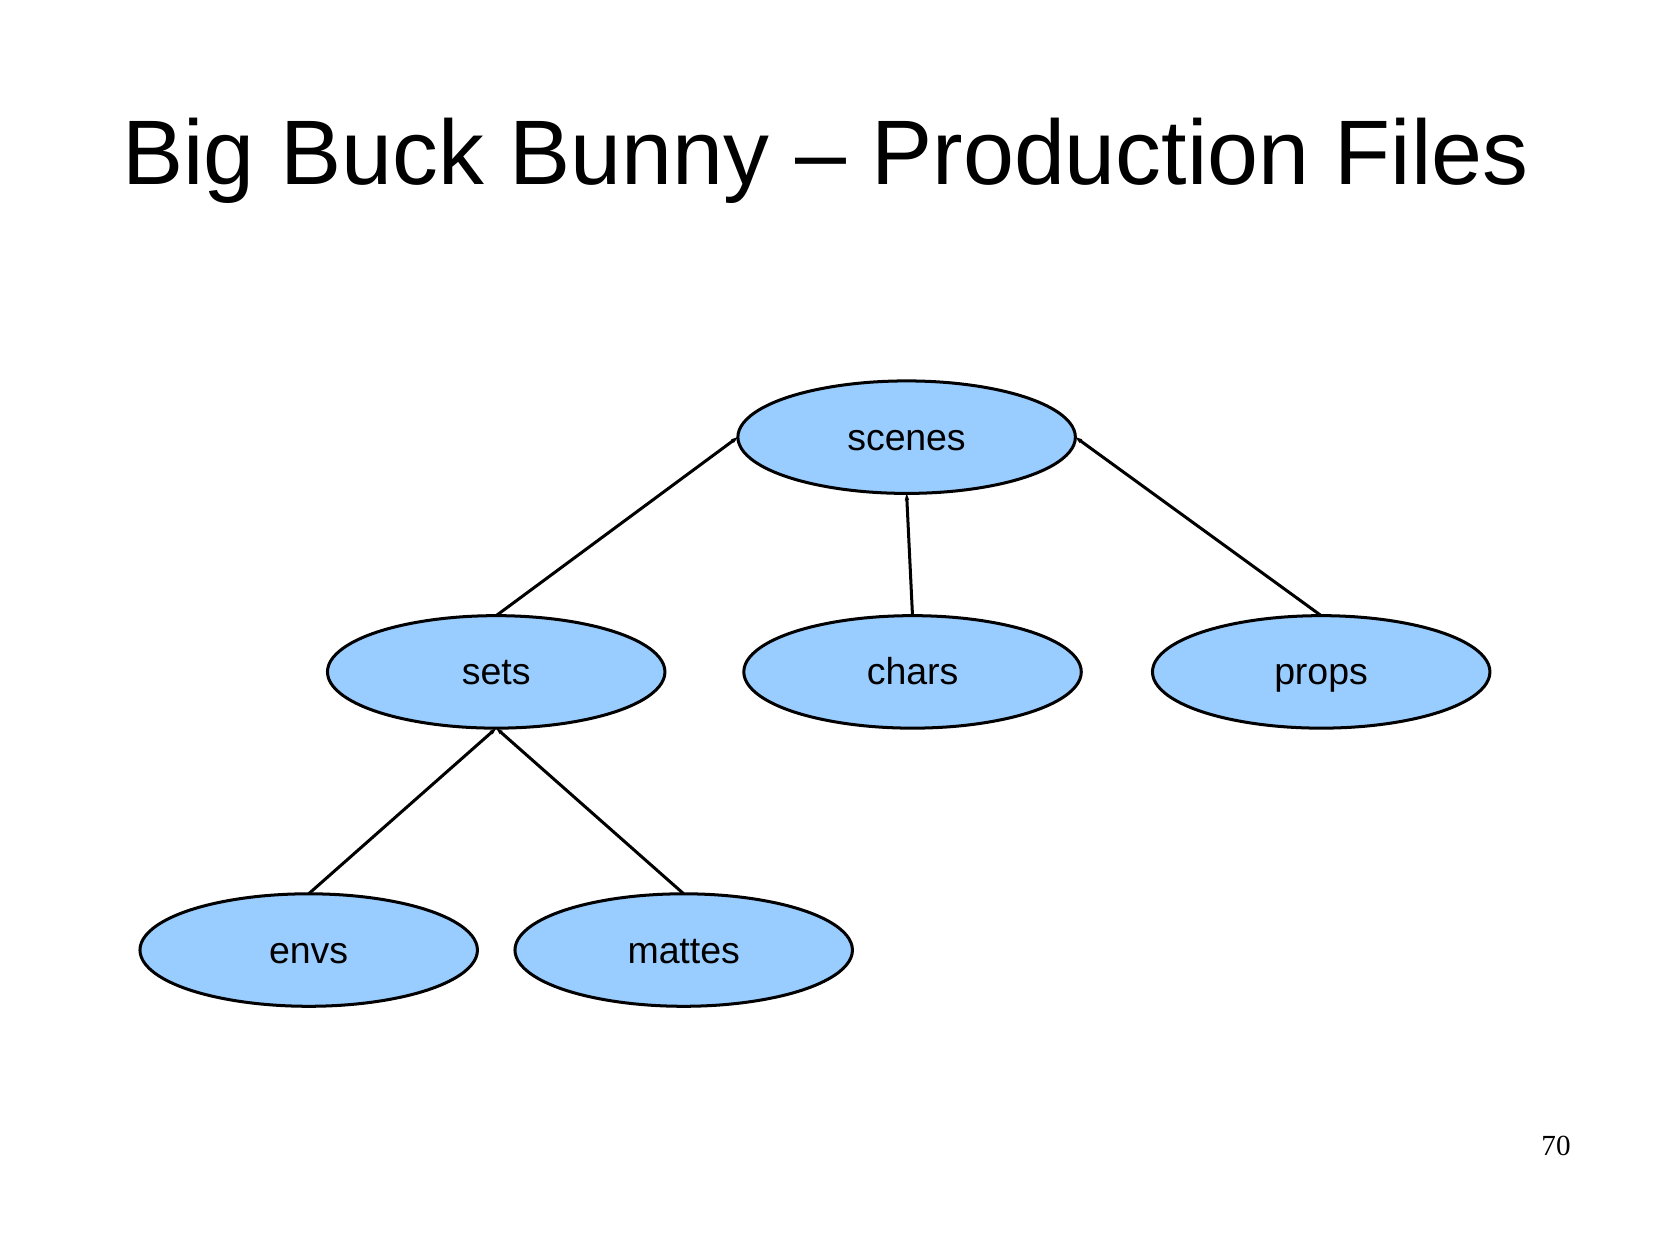

# Big Buck Bunny – Production Files
scenes
sets
chars
props
envs
mattes
70